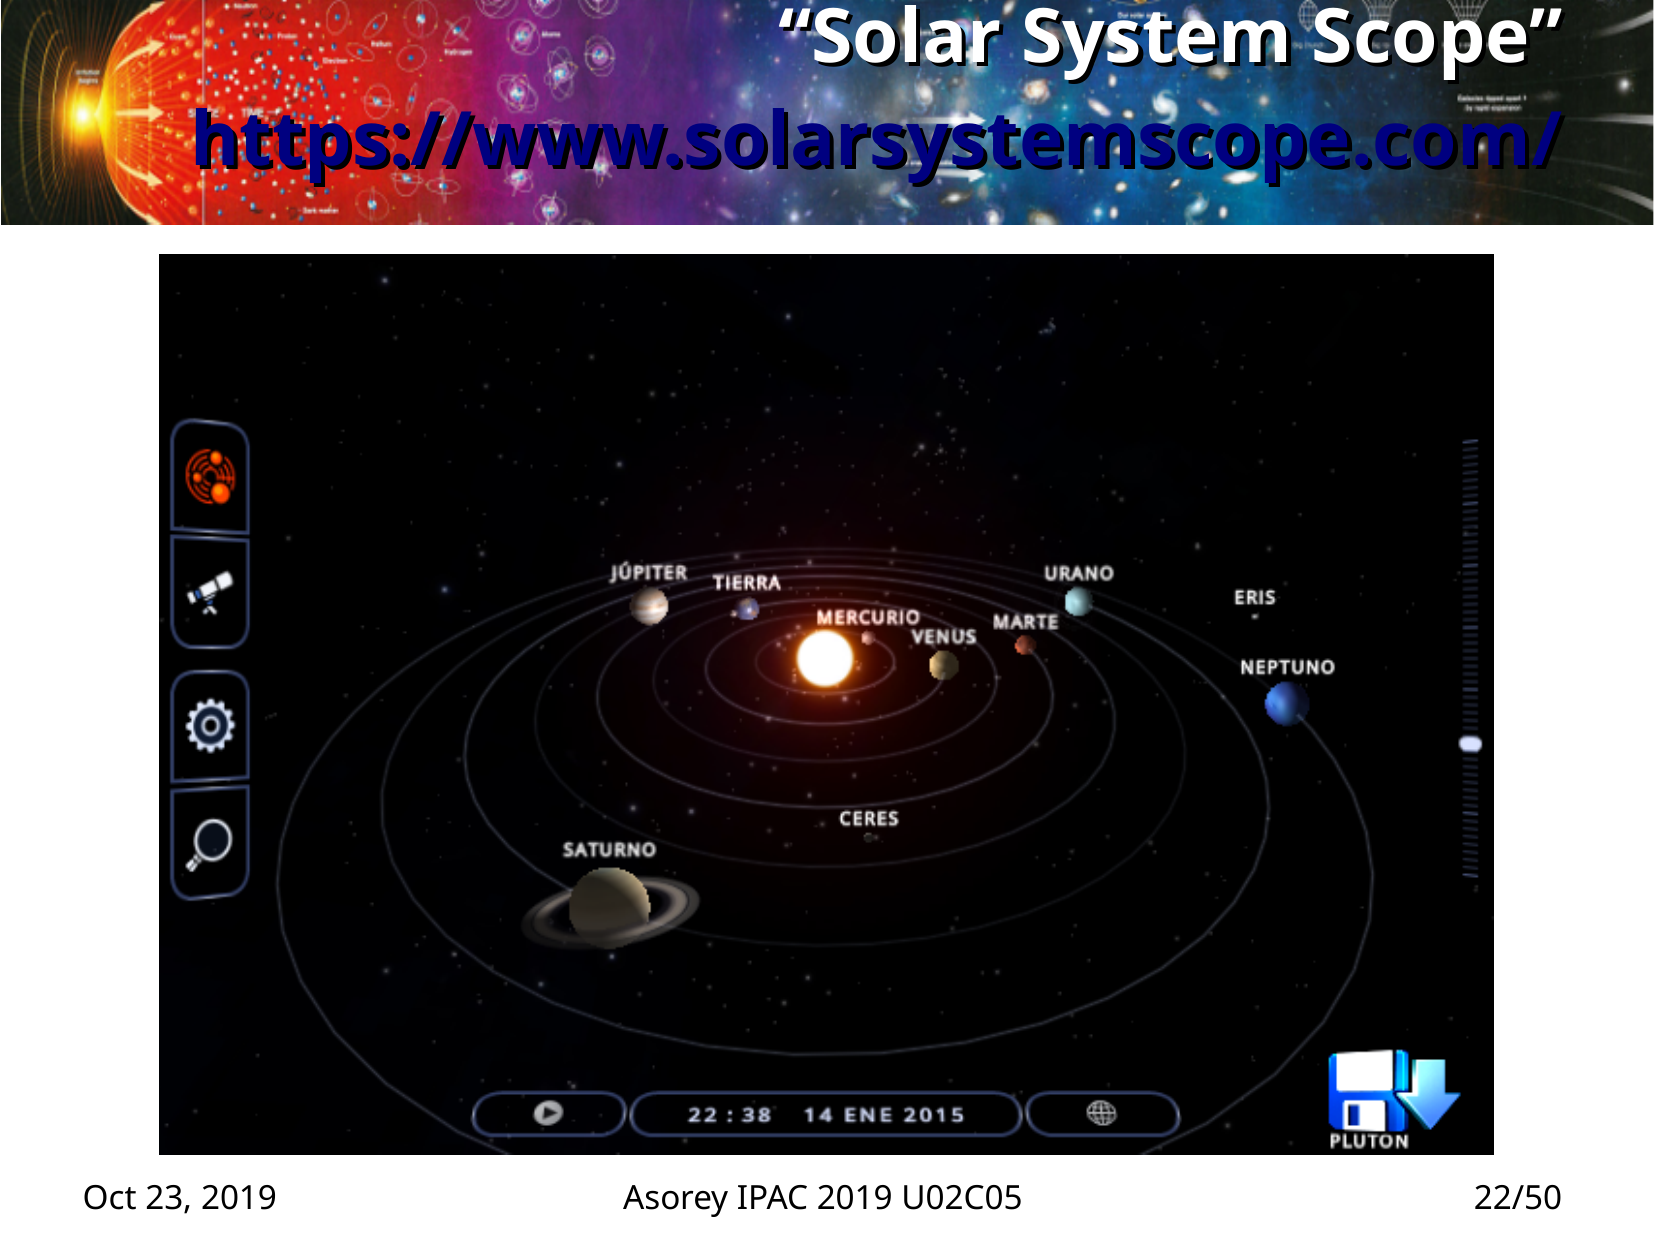

# “Solar System Scope” https://www.solarsystemscope.com/
Oct 23, 2019
Asorey IPAC 2019 U02C05
22